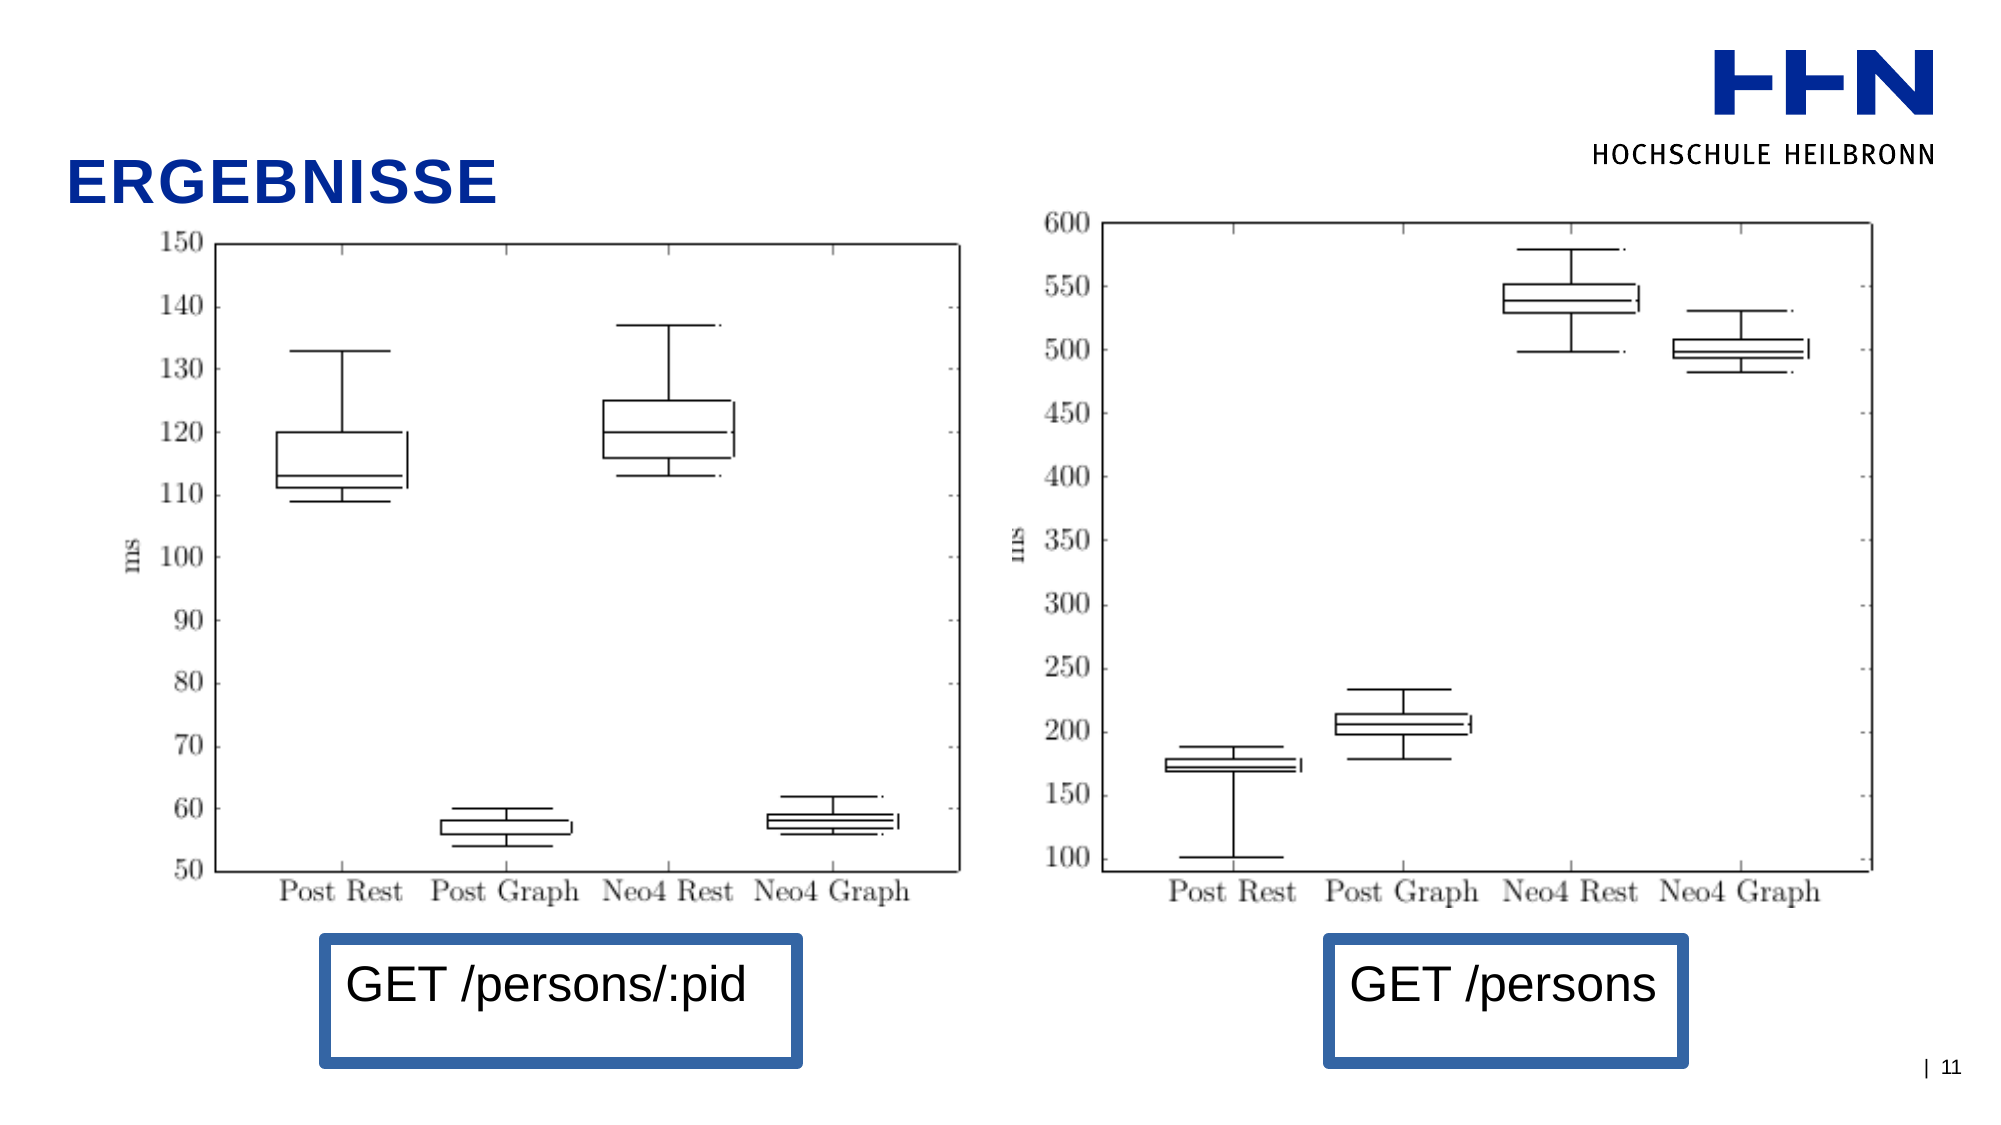

# Ergebnisse
GET /persons/:pid
GET /persons
Bachelor Kolloquium | Robin Hefner | AIB | WiSe 2024/25